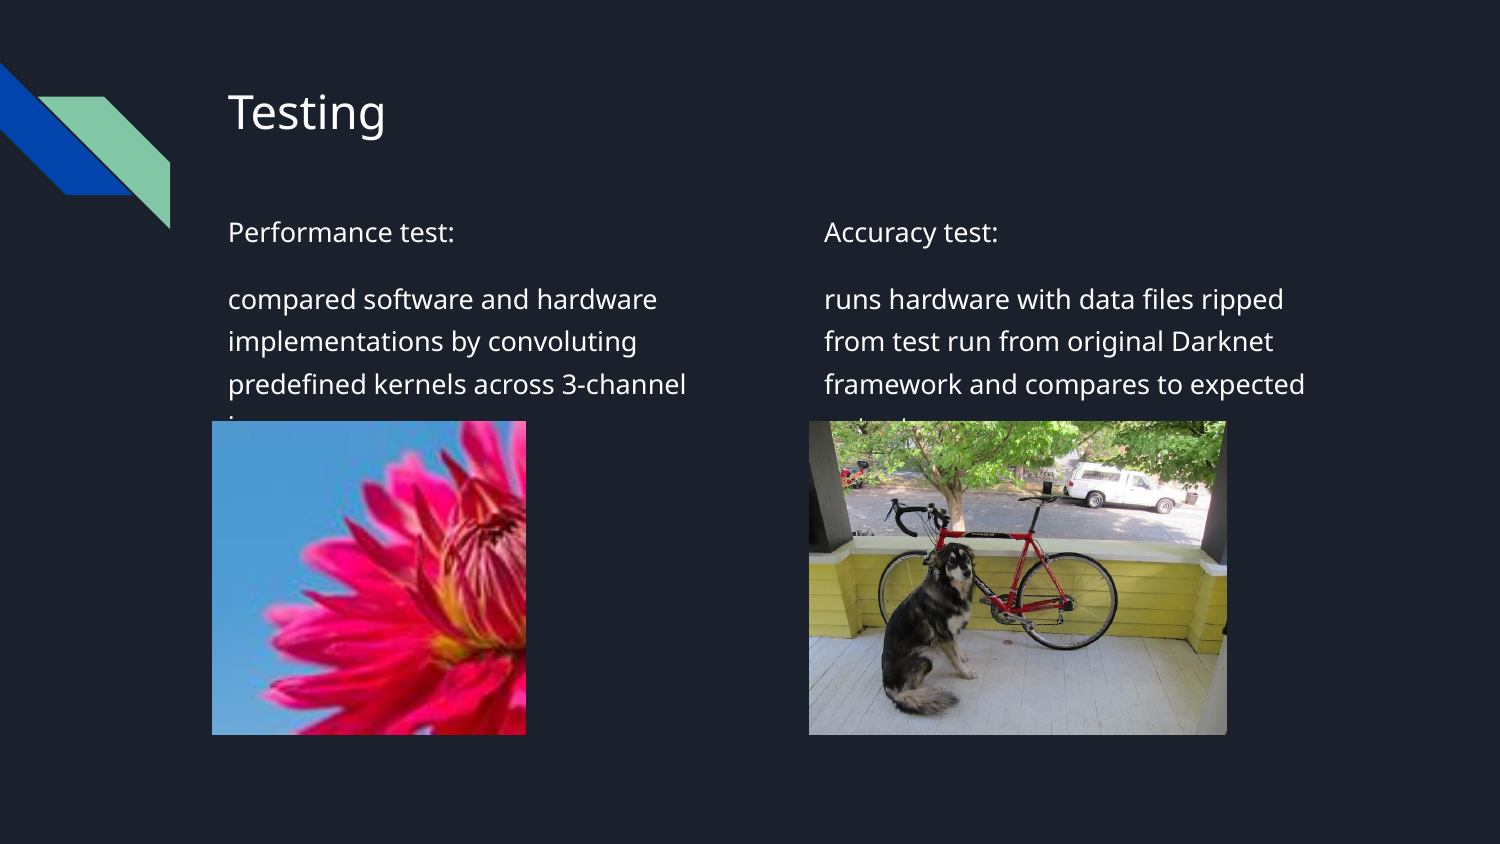

# Testing
Performance test:
compared software and hardware implementations by convoluting predefined kernels across 3-channel image
Accuracy test:
runs hardware with data files ripped from test run from original Darknet framework and compares to expected output